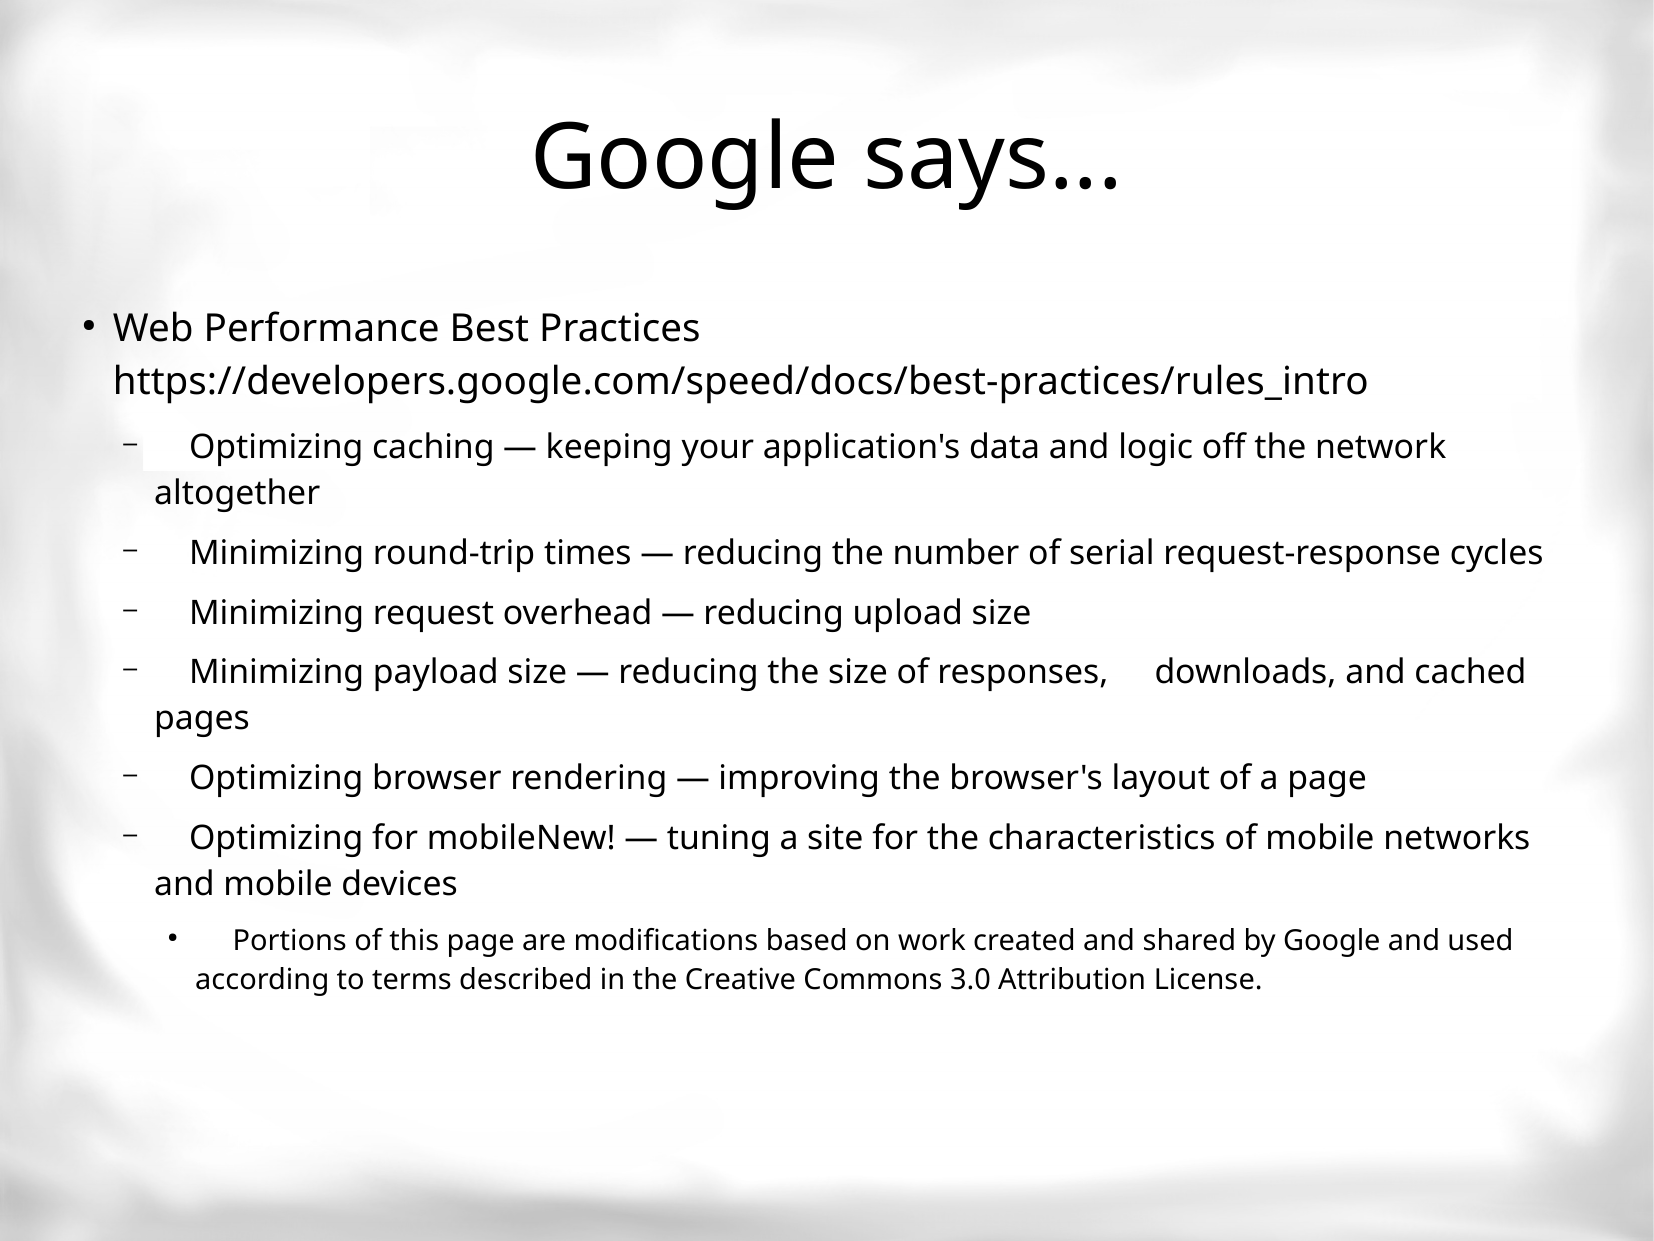

# Google says...
Web Performance Best Practices https://developers.google.com/speed/docs/best-practices/rules_intro
 Optimizing caching — keeping your application's data and logic off the network altogether
 Minimizing round-trip times — reducing the number of serial request-response cycles
 Minimizing request overhead — reducing upload size
 Minimizing payload size — reducing the size of responses, 	downloads, and cached pages
 Optimizing browser rendering — improving the browser's layout of a page
 Optimizing for mobileNew! — tuning a site for the characteristics of mobile networks and mobile devices
 Portions of this page are modifications based on work created and shared by Google and used according to terms described in the Creative Commons 3.0 Attribution License.